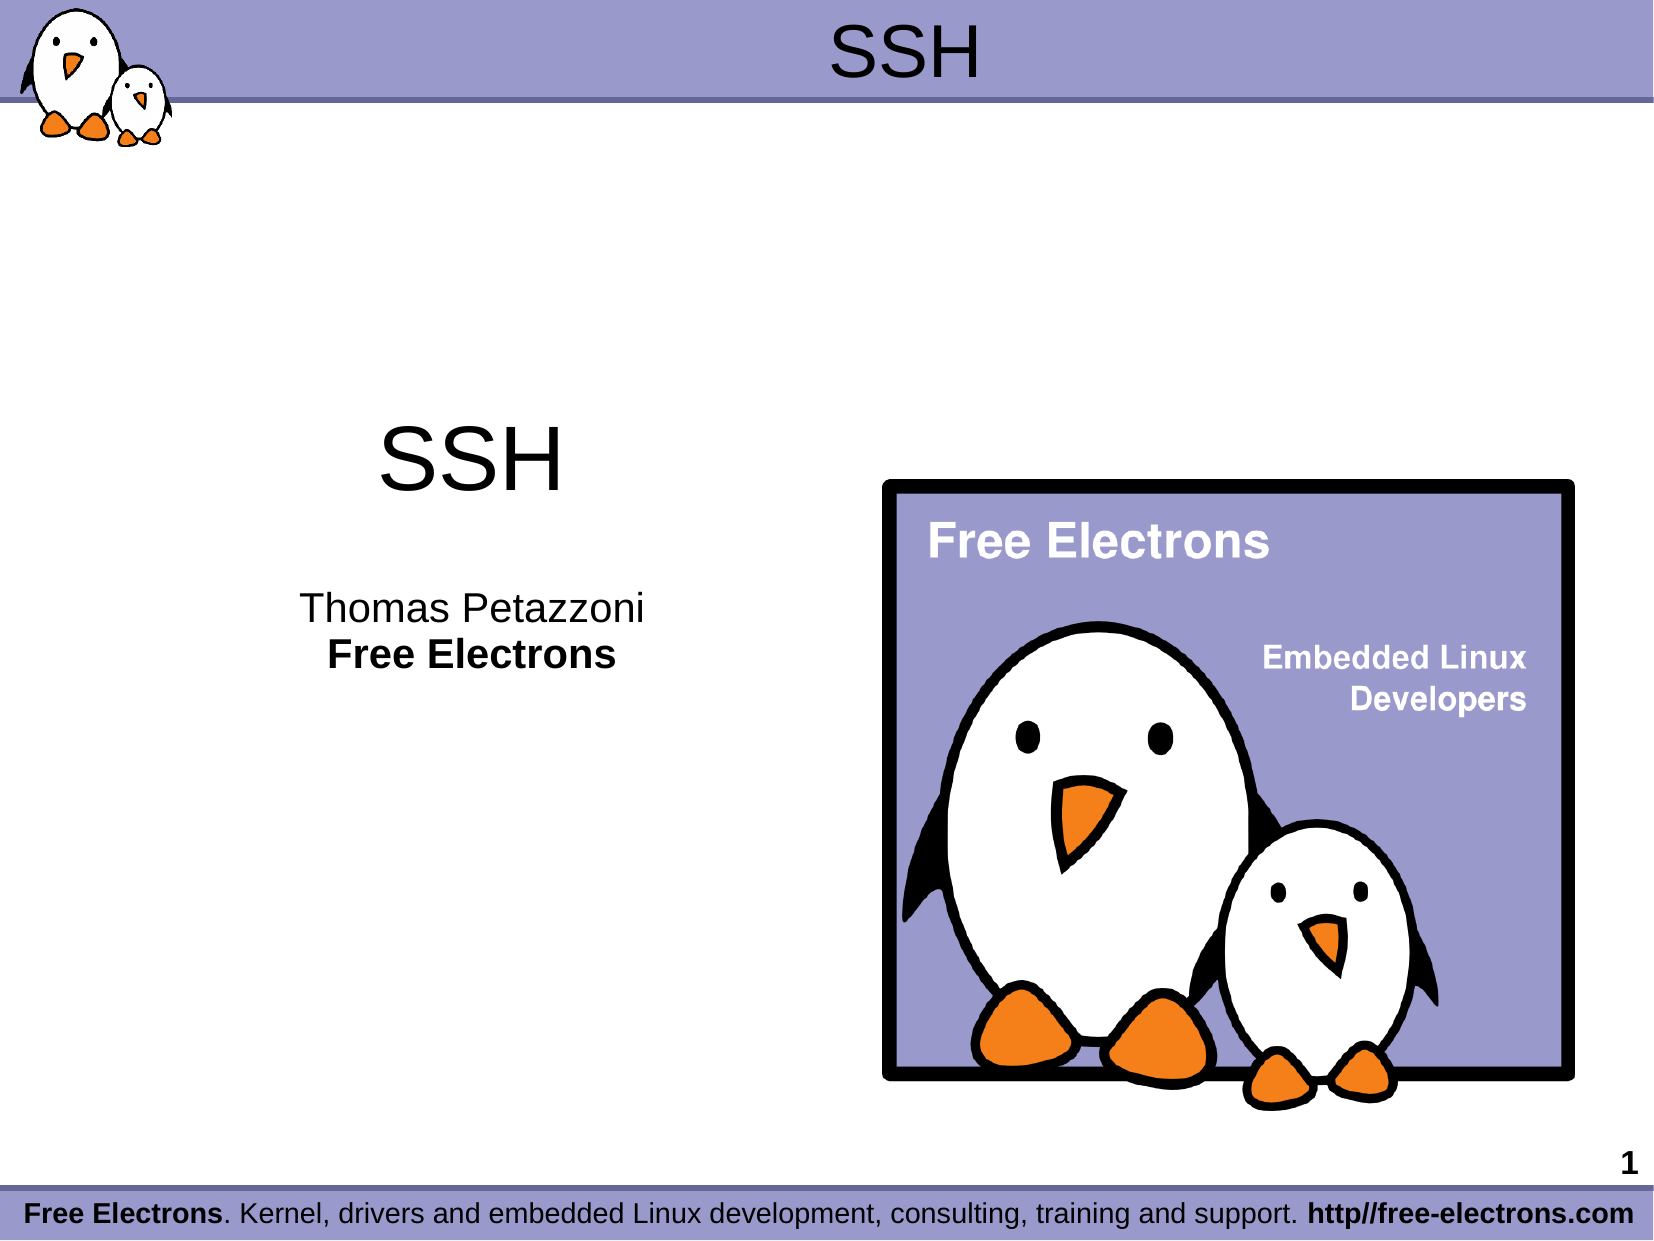

# SSH
SSH
Thomas Petazzoni
Free Electrons